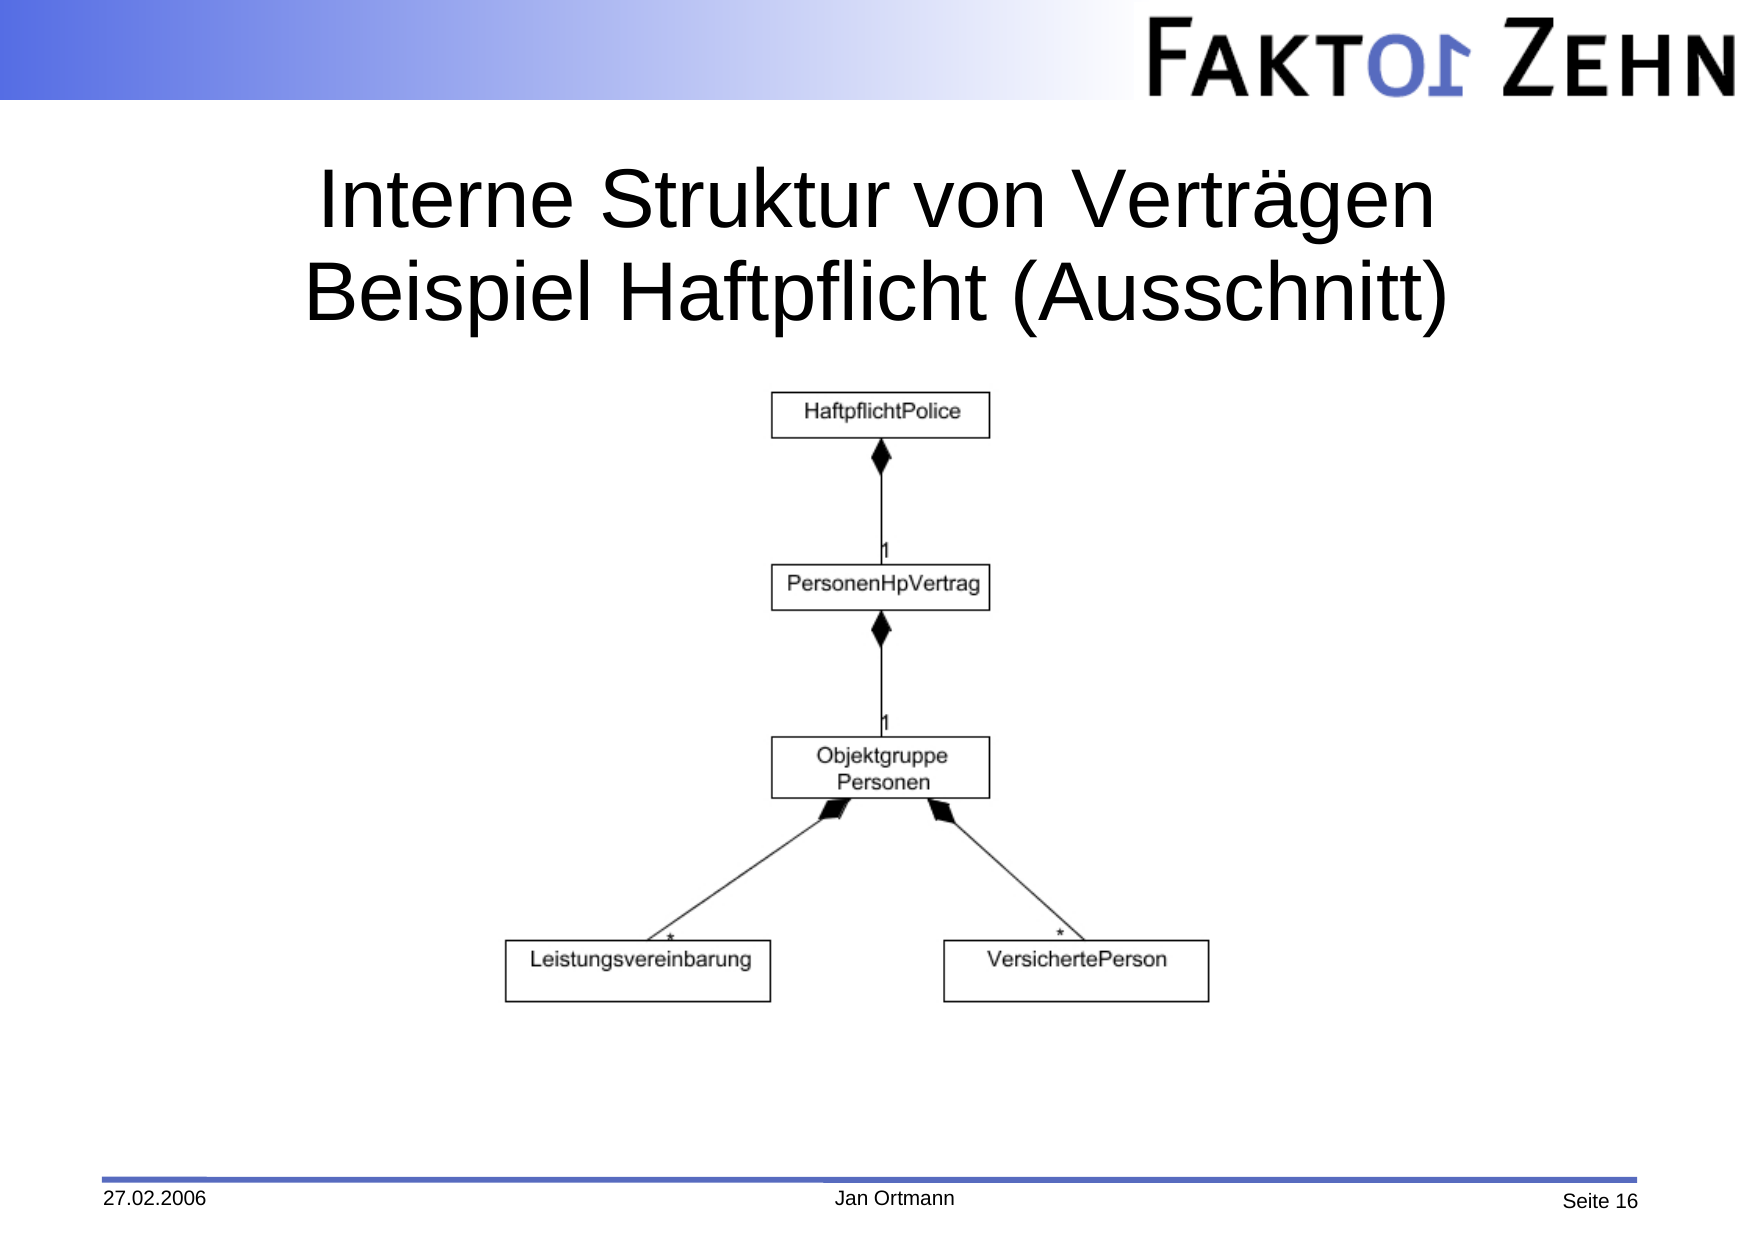

# Interne Struktur von Verträgen Beispiel Haftpflicht (Ausschnitt)